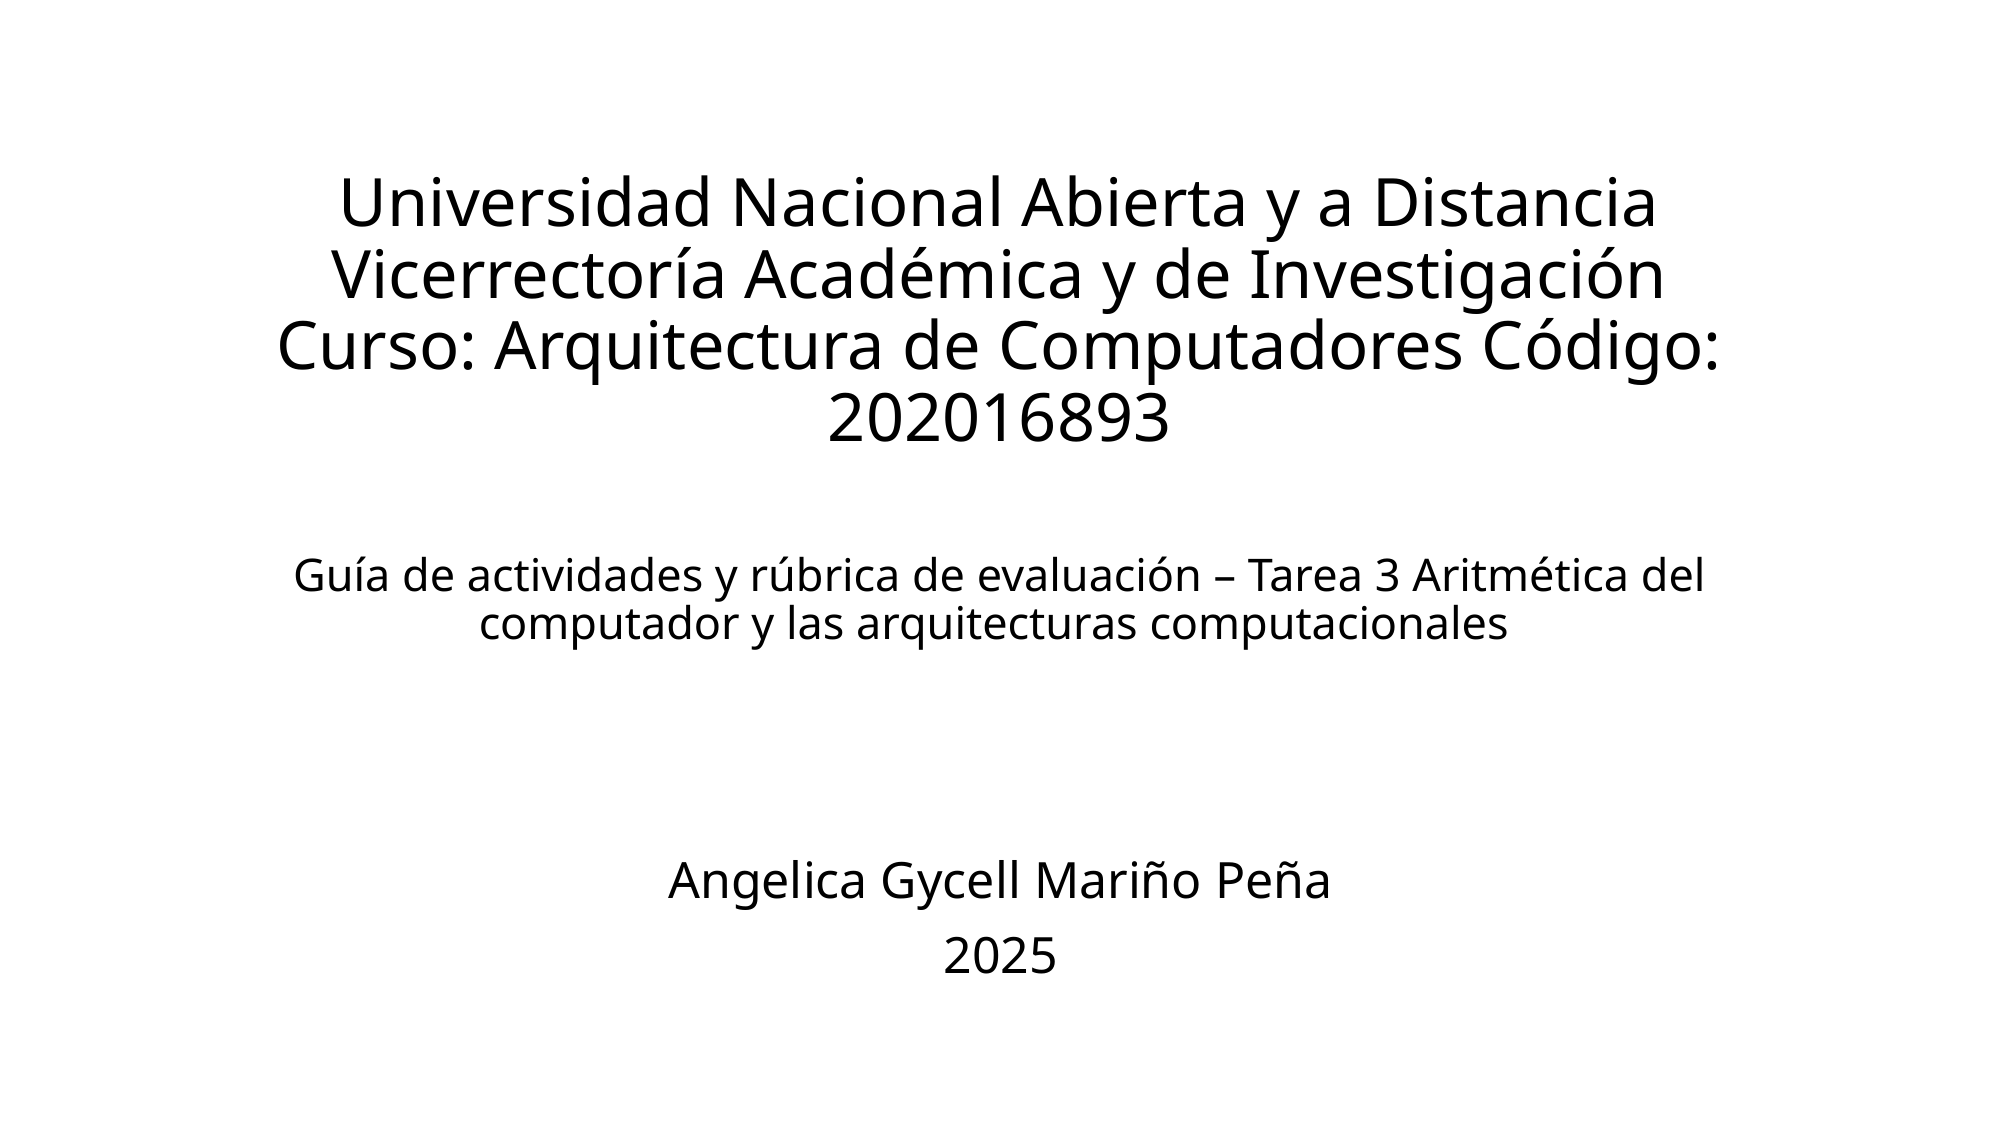

# Universidad Nacional Abierta y a Distancia Vicerrectoría Académica y de Investigación Curso: Arquitectura de Computadores Código: 202016893
Guía de actividades y rúbrica de evaluación – Tarea 3 Aritmética del computador y las arquitecturas computacionales
Angelica Gycell Mariño Peña
2025